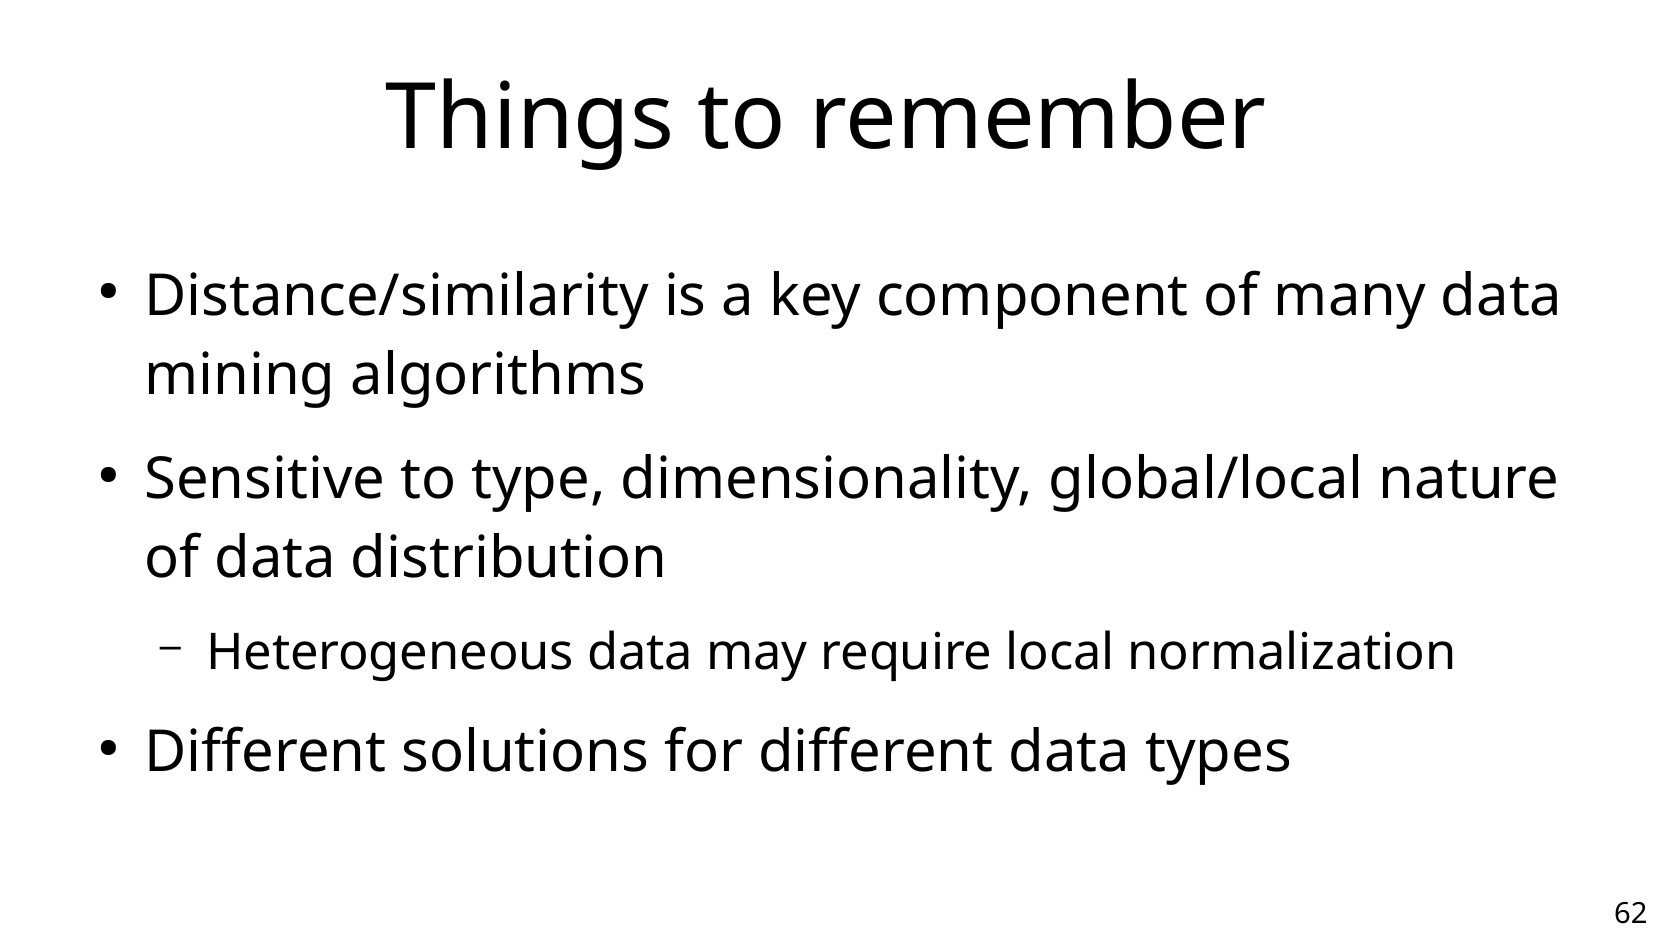

# Things to remember
Distance/similarity is a key component of many data mining algorithms
Sensitive to type, dimensionality, global/local nature of data distribution
Heterogeneous data may require local normalization
Different solutions for different data types
62